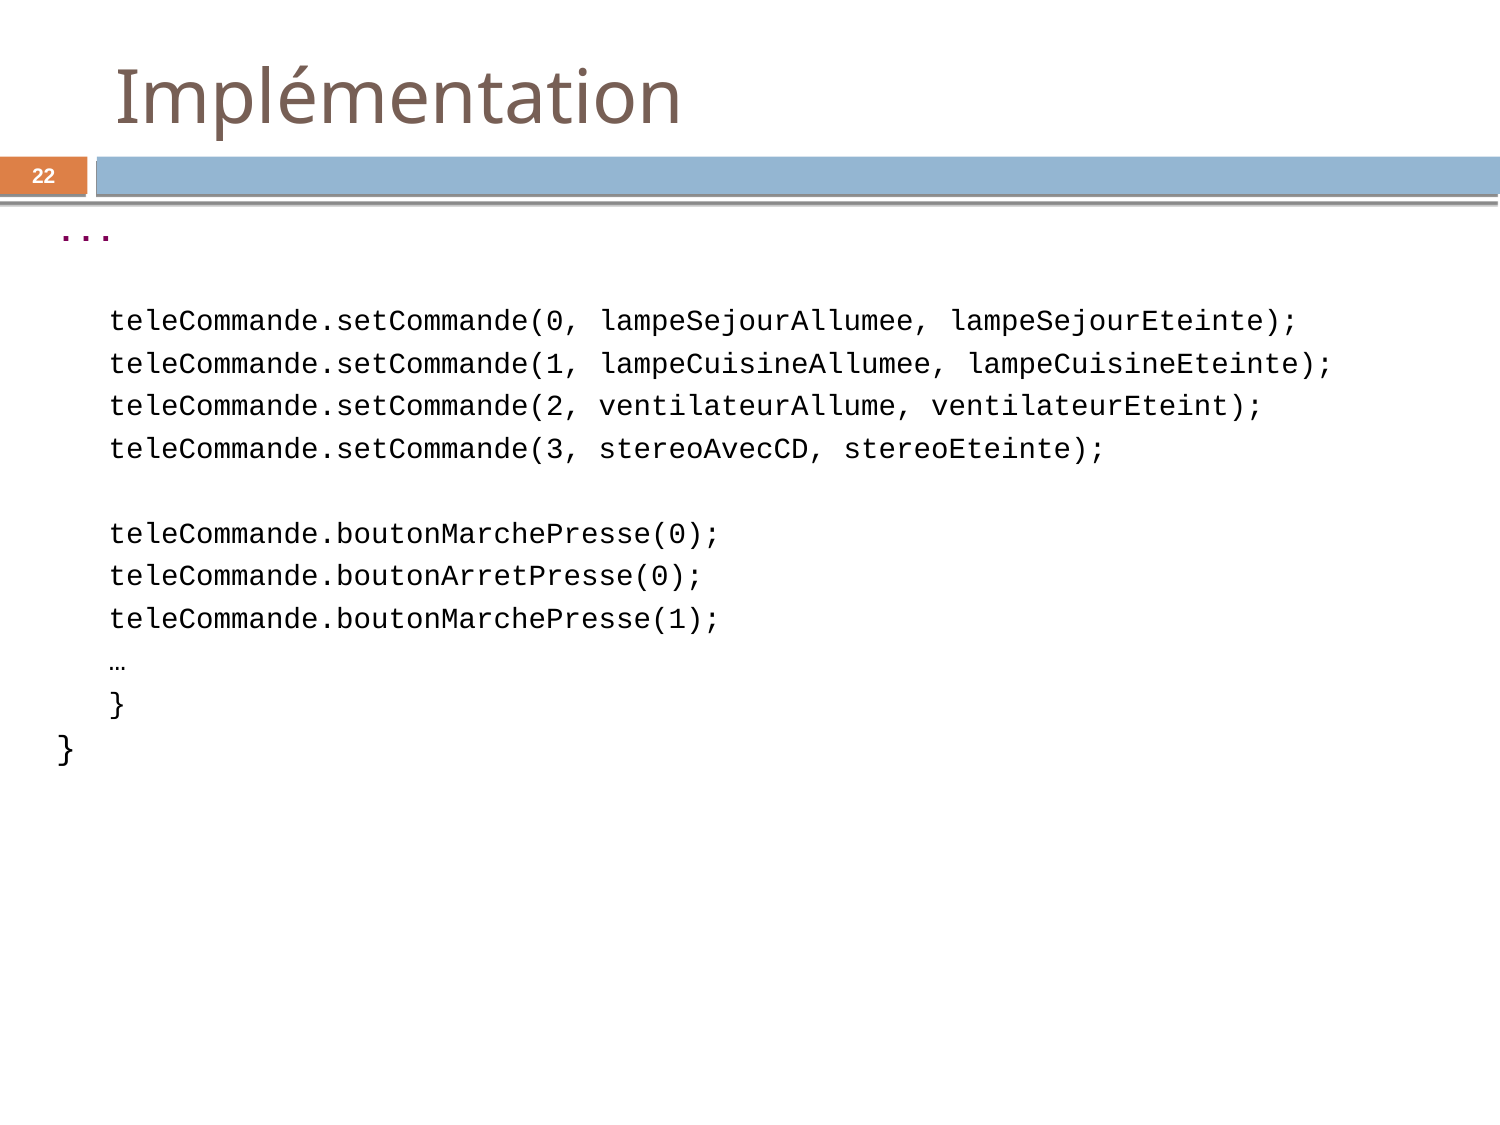

# Implémentation
...
	teleCommande.setCommande(0, lampeSejourAllumee, lampeSejourEteinte);
	teleCommande.setCommande(1, lampeCuisineAllumee, lampeCuisineEteinte);
	teleCommande.setCommande(2, ventilateurAllume, ventilateurEteint);
	teleCommande.setCommande(3, stereoAvecCD, stereoEteinte);
	teleCommande.boutonMarchePresse(0);
	teleCommande.boutonArretPresse(0);
	teleCommande.boutonMarchePresse(1);
	…
	}
}